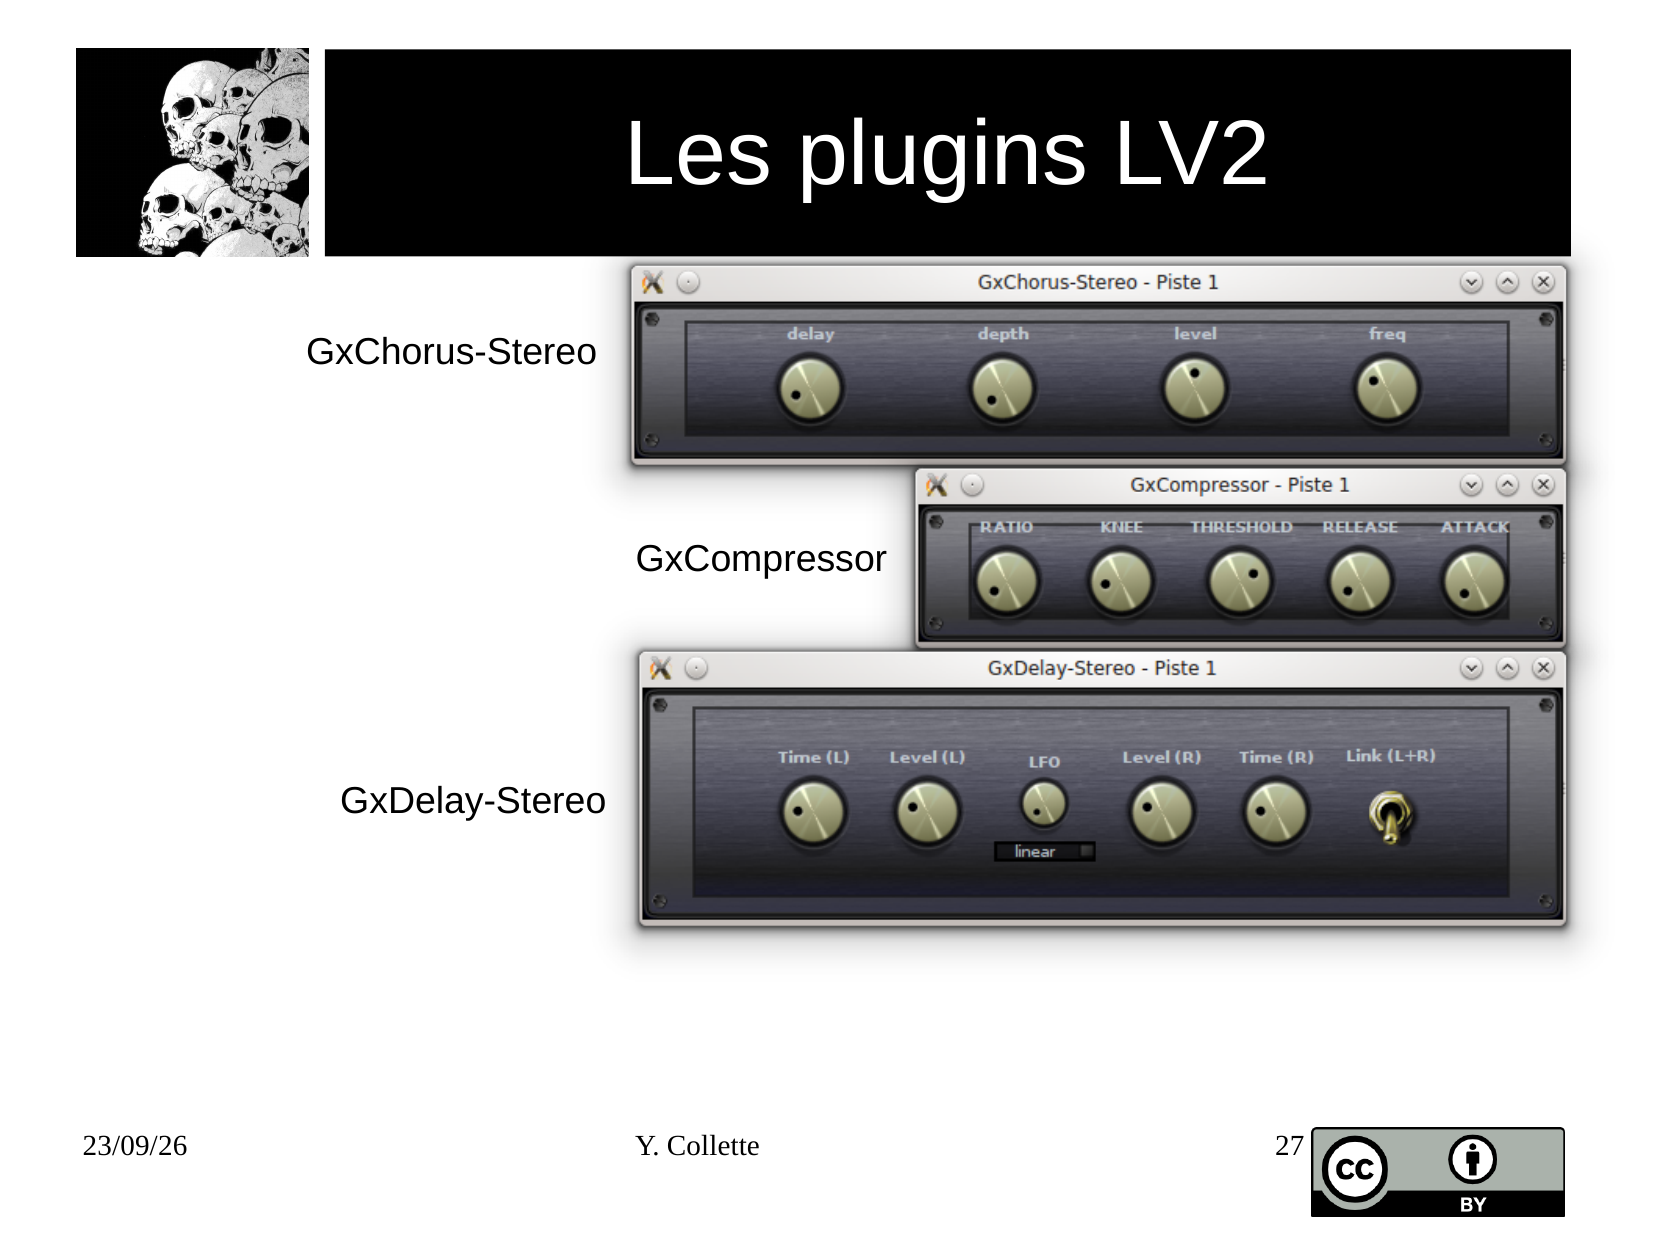

# Les plugins LV2
GxChorus-Stereo
GxCompressor
GxDelay-Stereo
Y. Collette
27